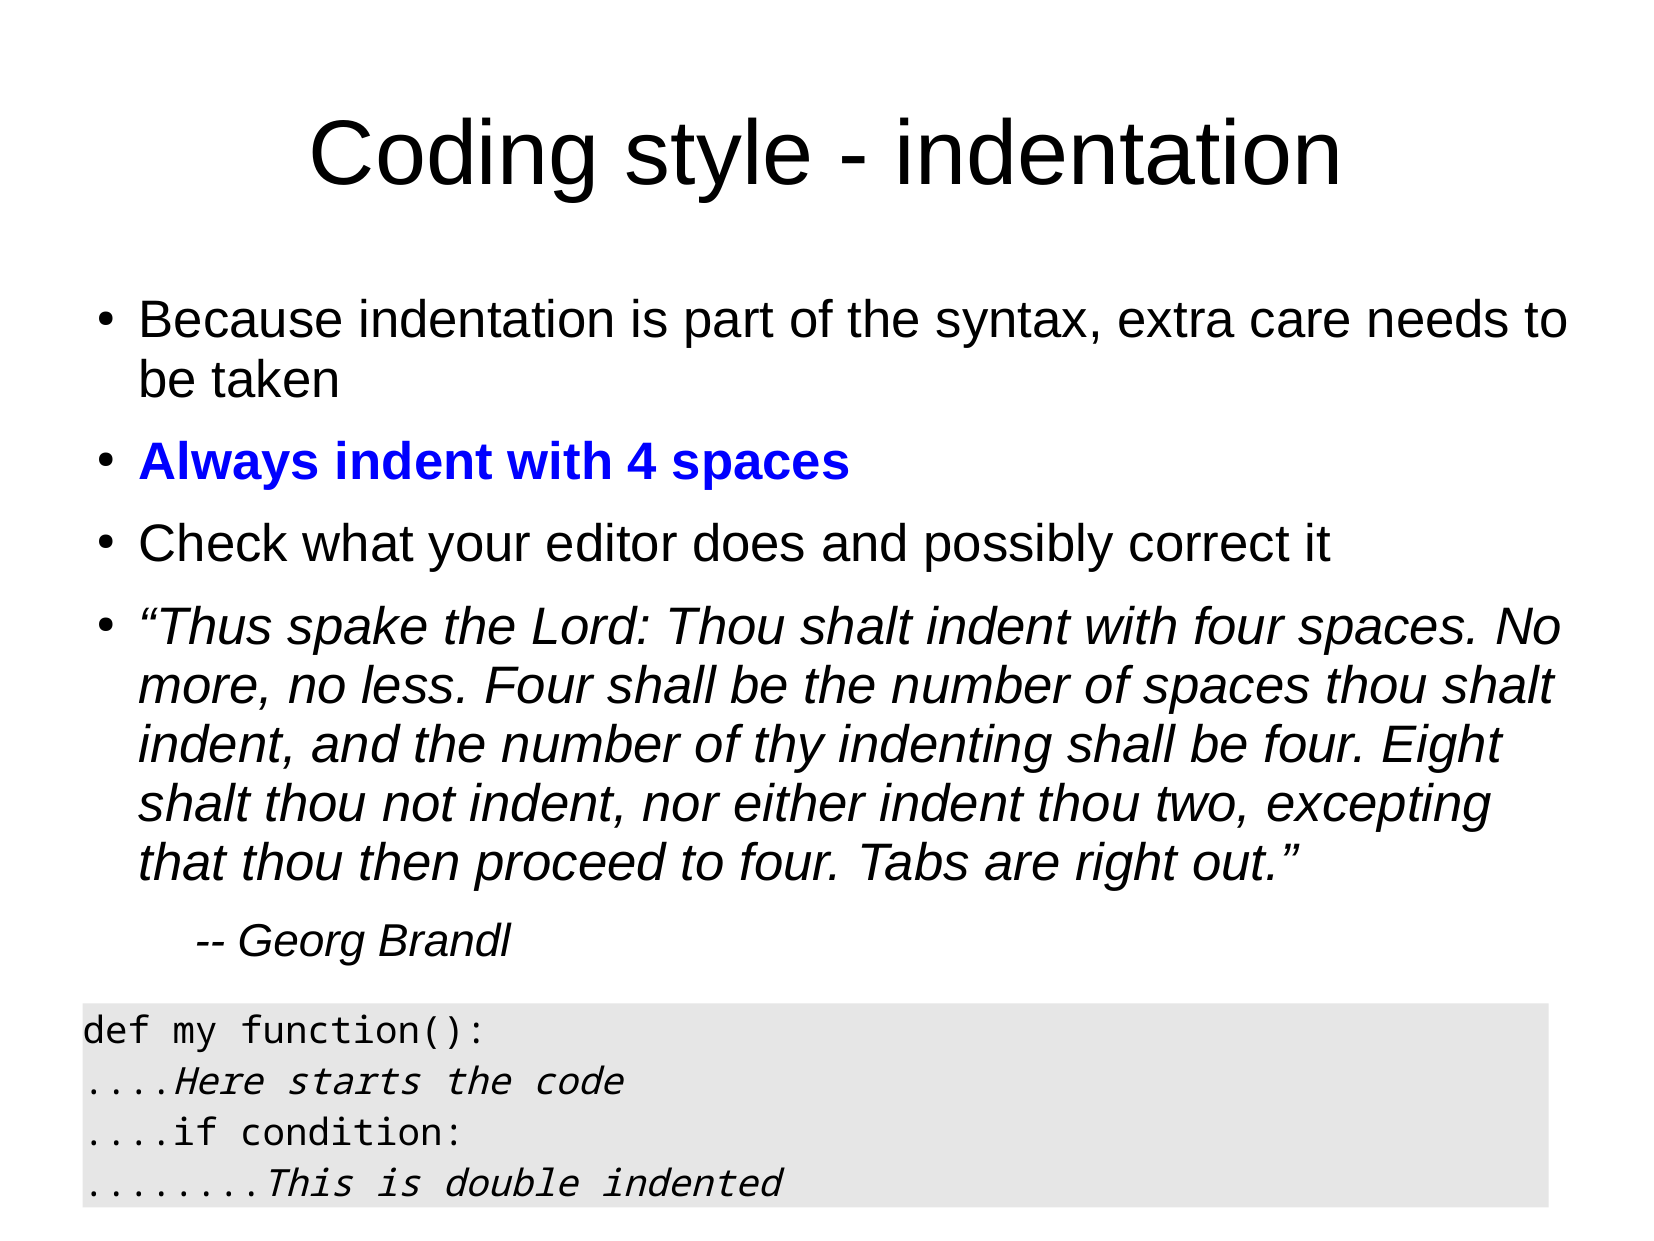

# Coding style - indentation
Because indentation is part of the syntax, extra care needs to be taken
Always indent with 4 spaces
Check what your editor does and possibly correct it
“Thus spake the Lord: Thou shalt indent with four spaces. No more, no less. Four shall be the number of spaces thou shalt indent, and the number of thy indenting shall be four. Eight shalt thou not indent, nor either indent thou two, excepting that thou then proceed to four. Tabs are right out.”
-- Georg Brandl
def my function():
....Here starts the code
....if condition:
........This is double indented